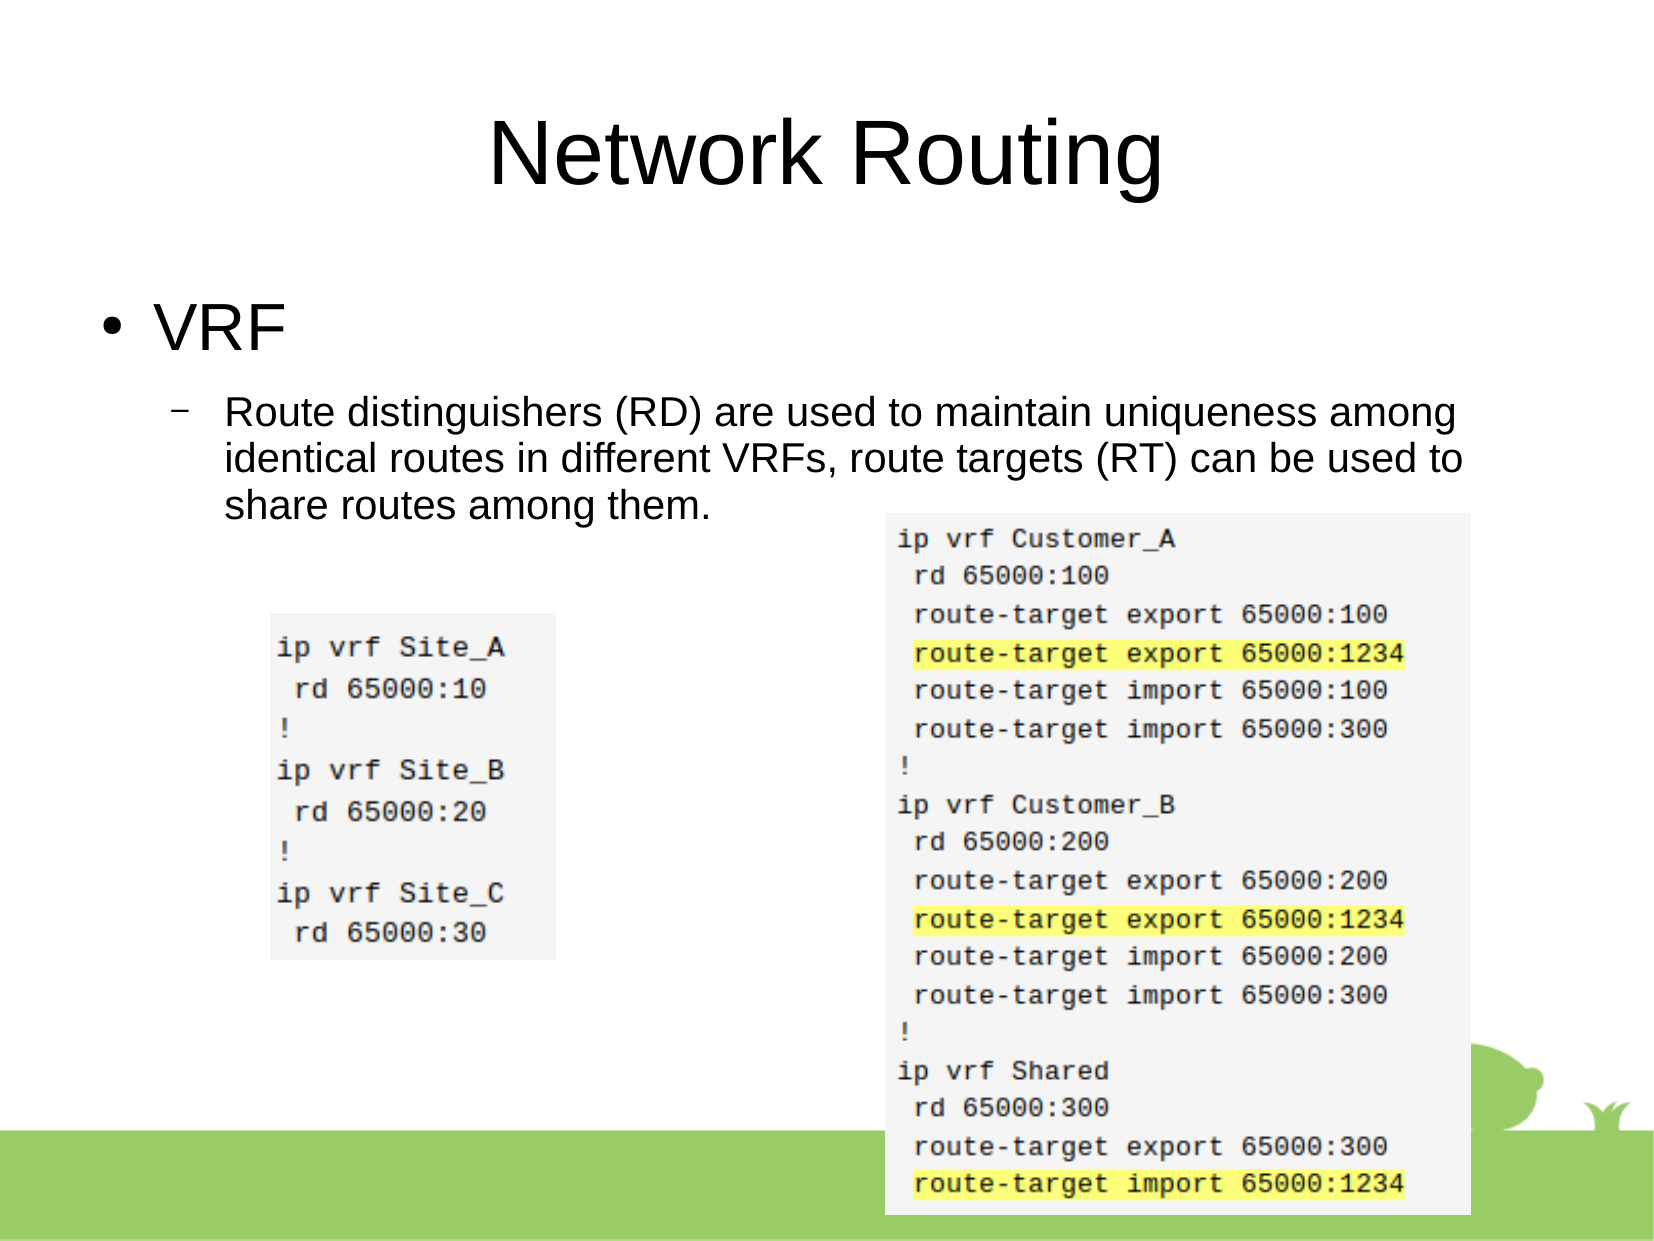

# Network Routing
VRF
Route distinguishers (RD) are used to maintain uniqueness among identical routes in different VRFs, route targets (RT) can be used to share routes among them.